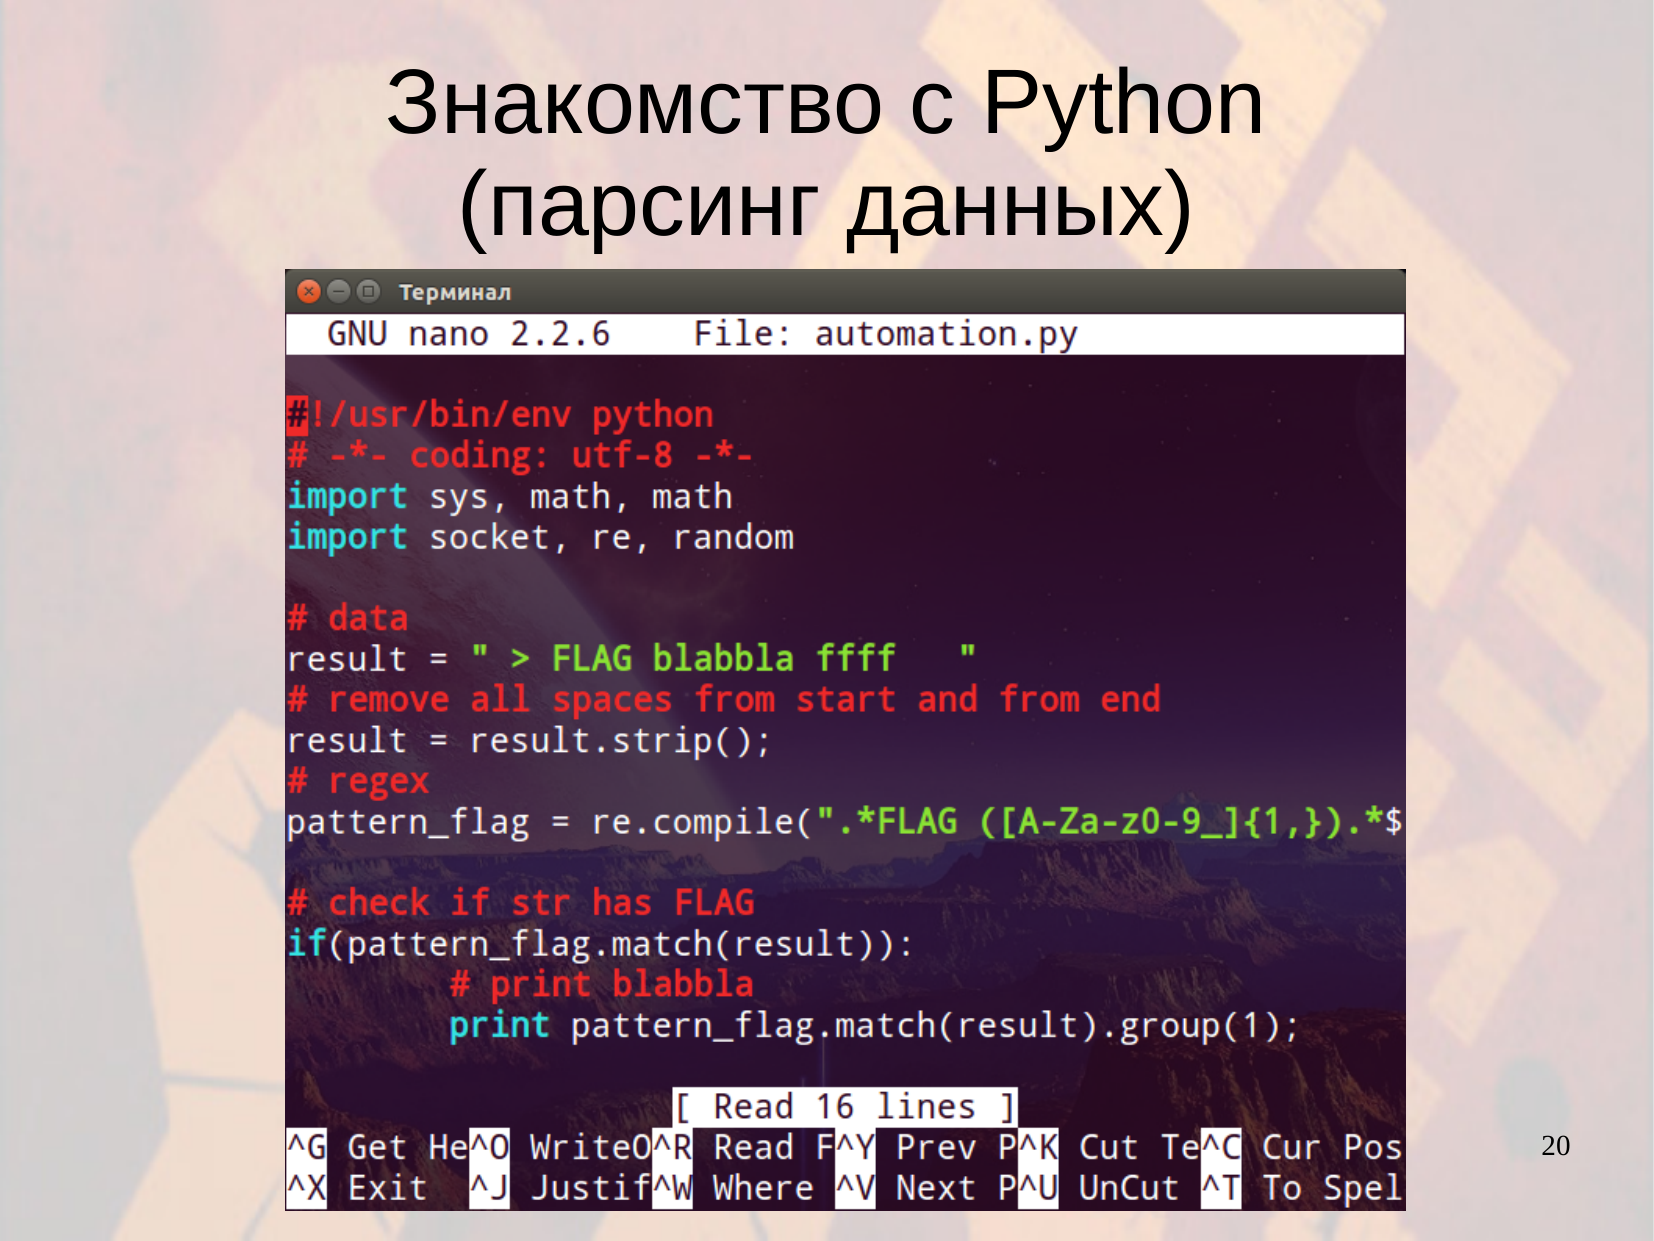

# Знакомство с Python (парсинг данных)
20